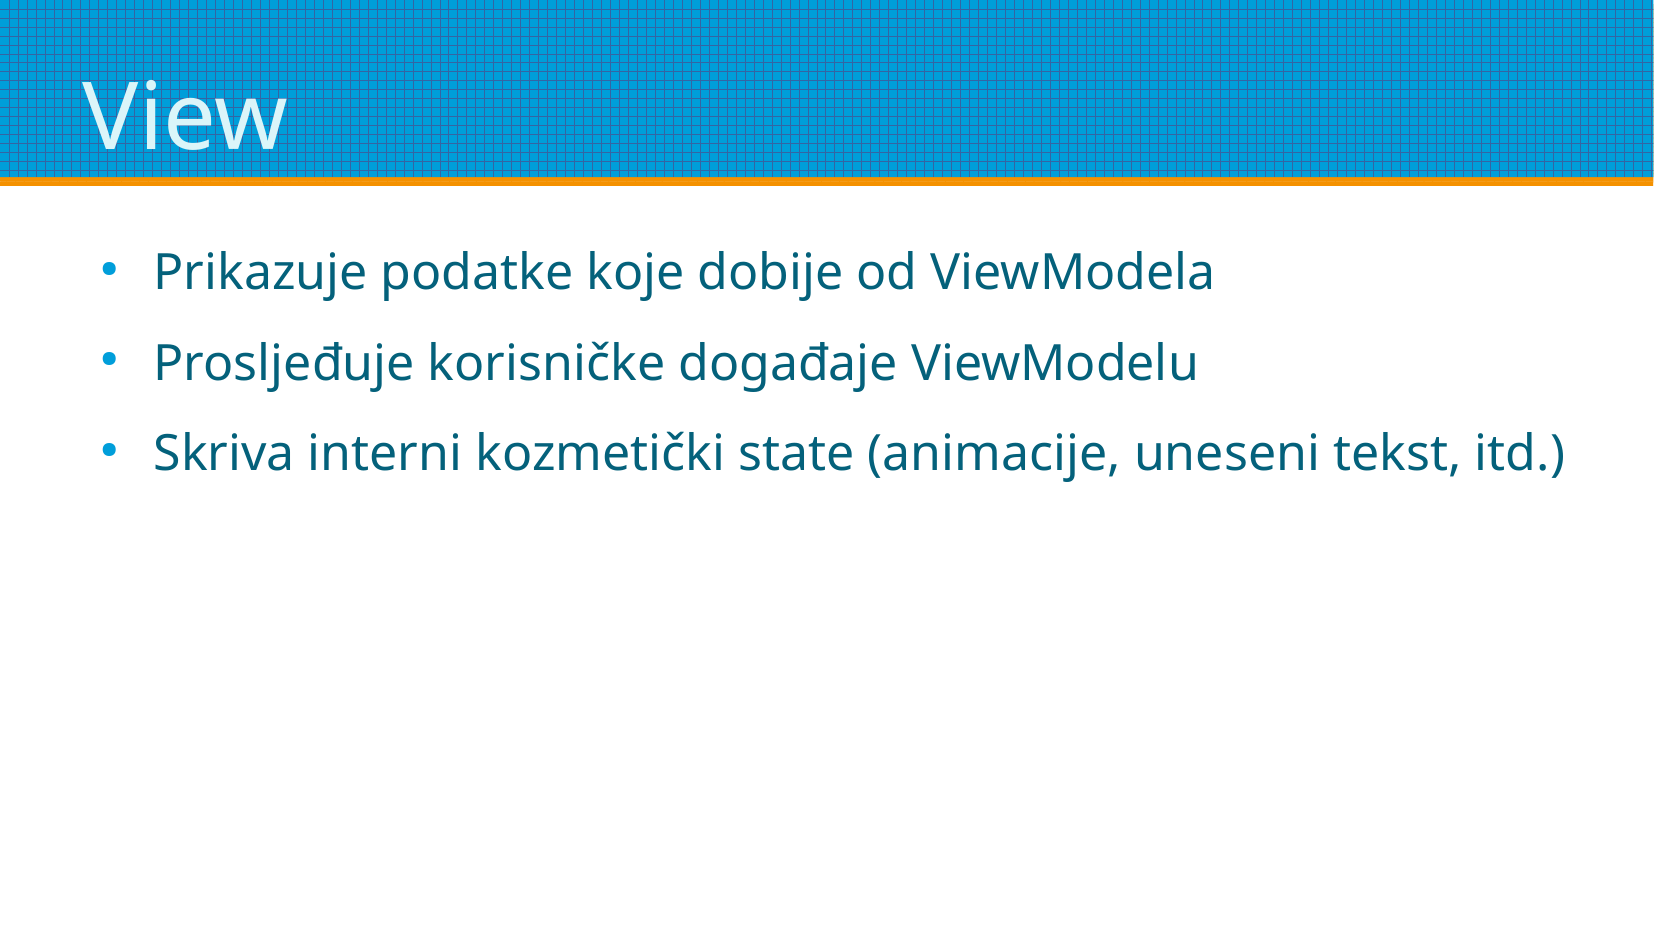

# View
Prikazuje podatke koje dobije od ViewModela
Prosljeđuje korisničke događaje ViewModelu
Skriva interni kozmetički state (animacije, uneseni tekst, itd.)